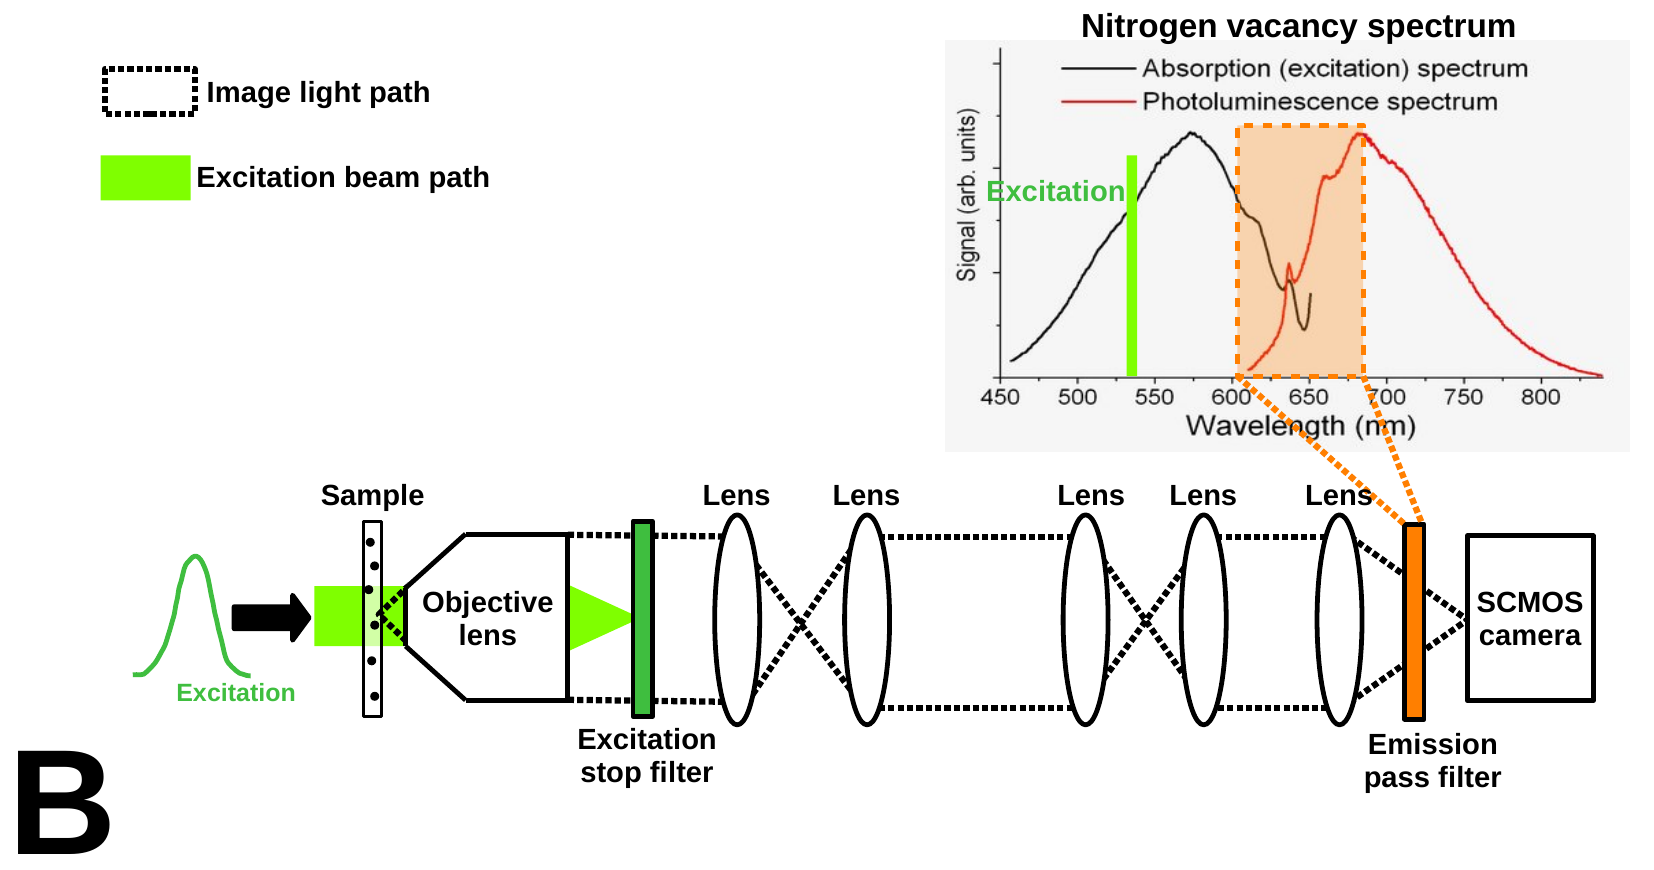

Nitrogen vacancy spectrum
Image light path
Excitation beam path
Excitation
Lens
Lens
Lens
Lens
Lens
Sample
Objective lens
SCMOS camera
Excitation
B
Excitation stop filter
Emission pass filter
Fluorescence